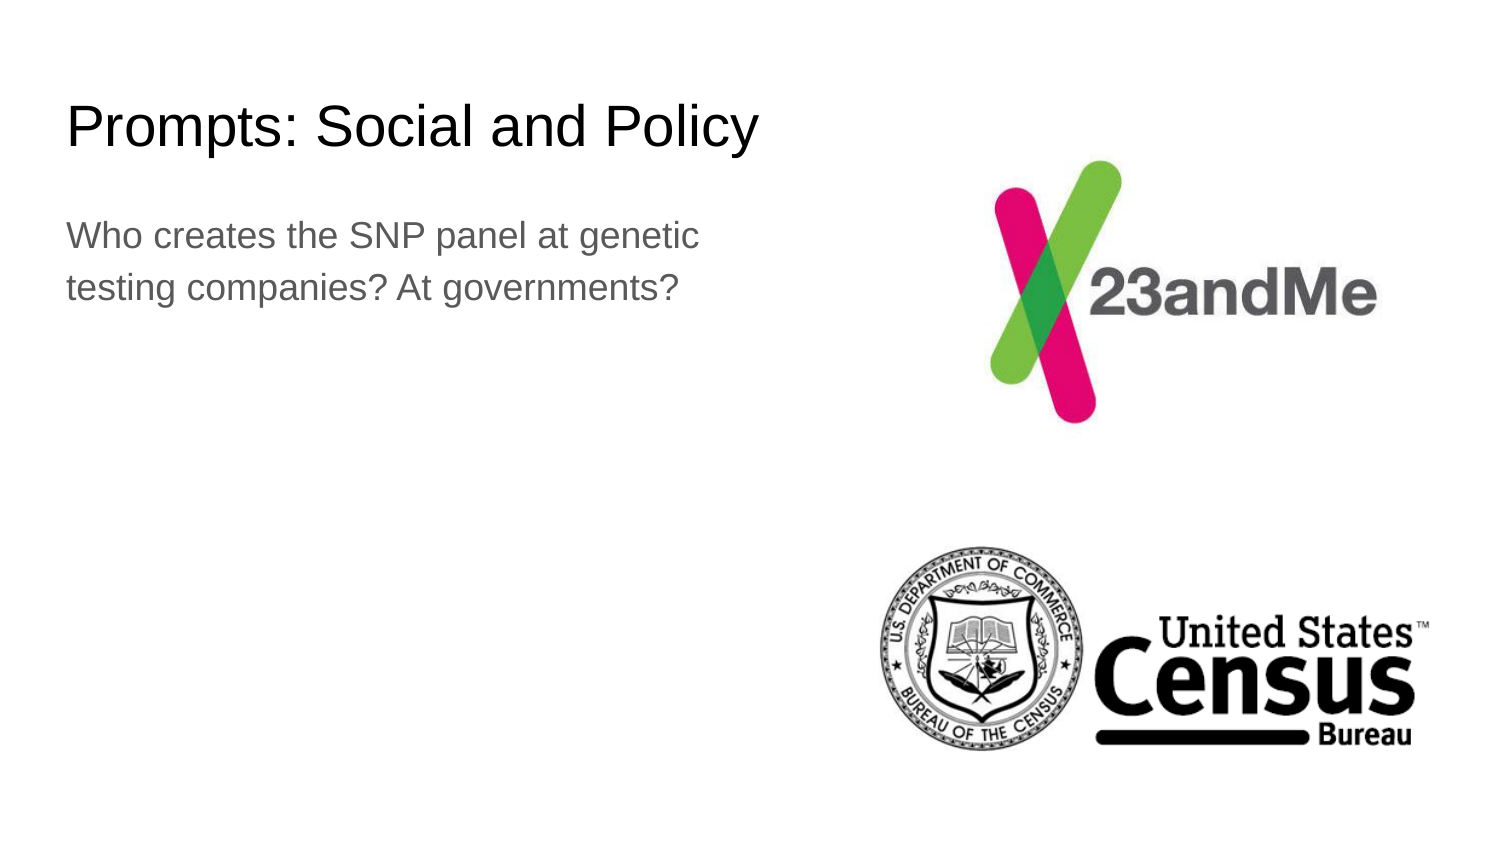

# Prompts: Social and Policy
Who creates the SNP panel at genetic testing companies? At governments?